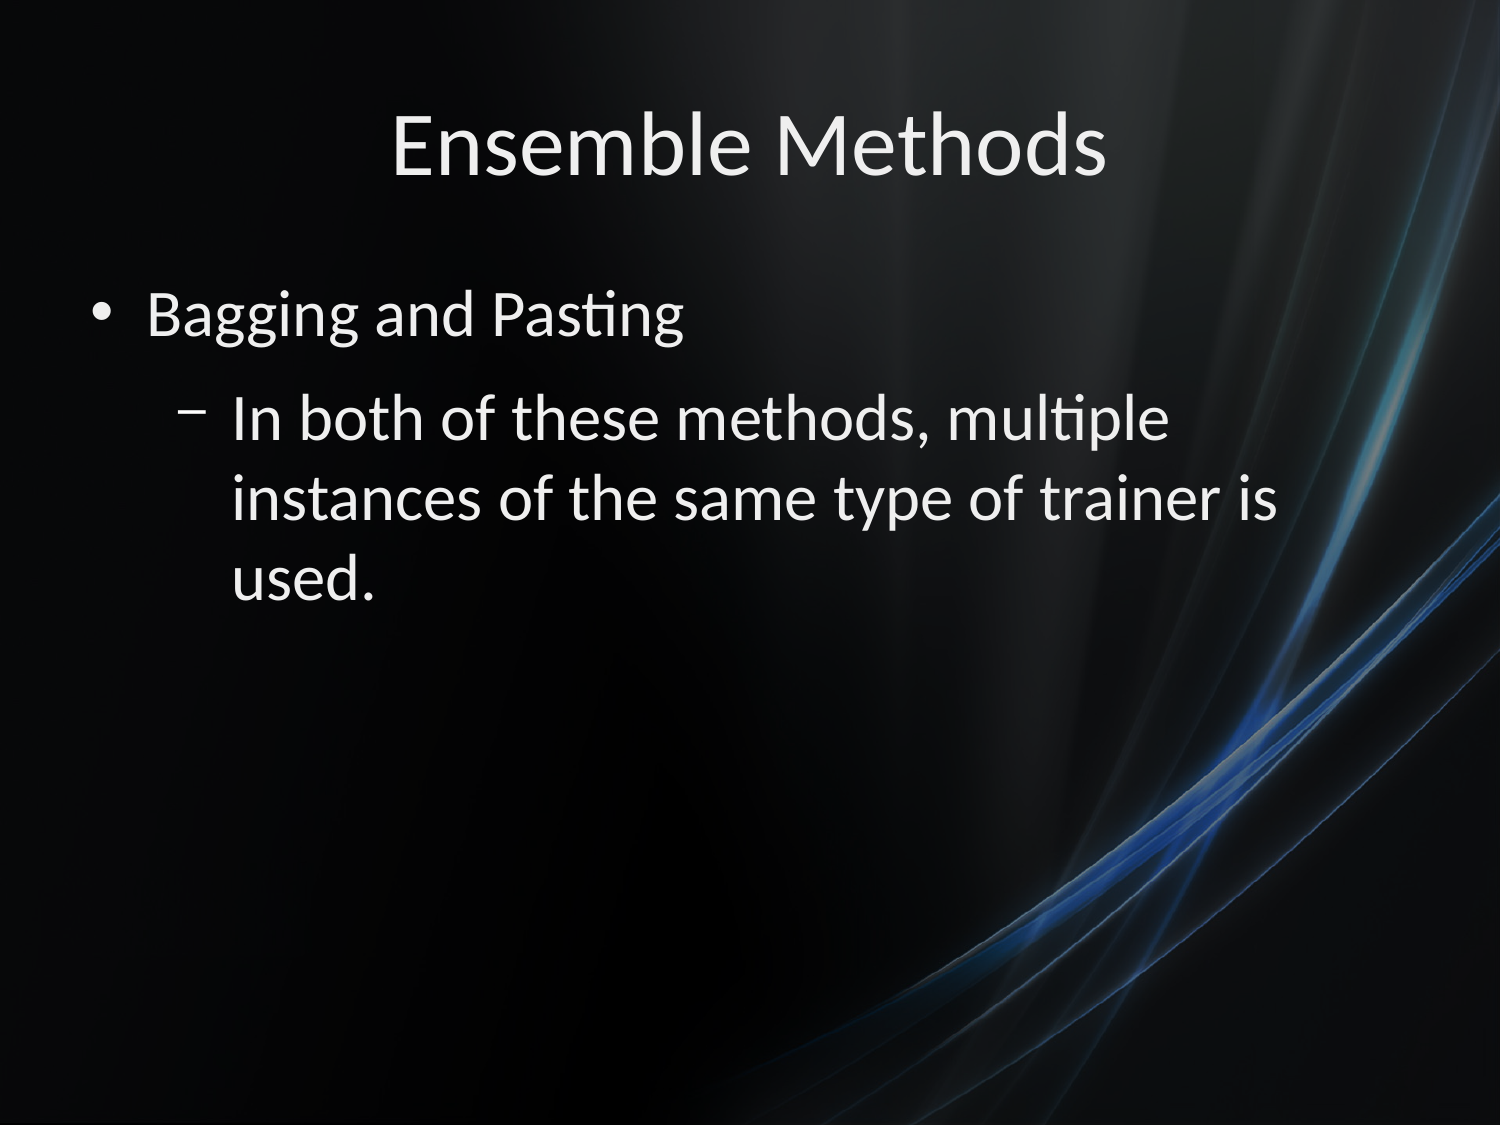

# Ensemble Methods
Bagging and Pasting
In both of these methods, multiple instances of the same type of trainer is used.